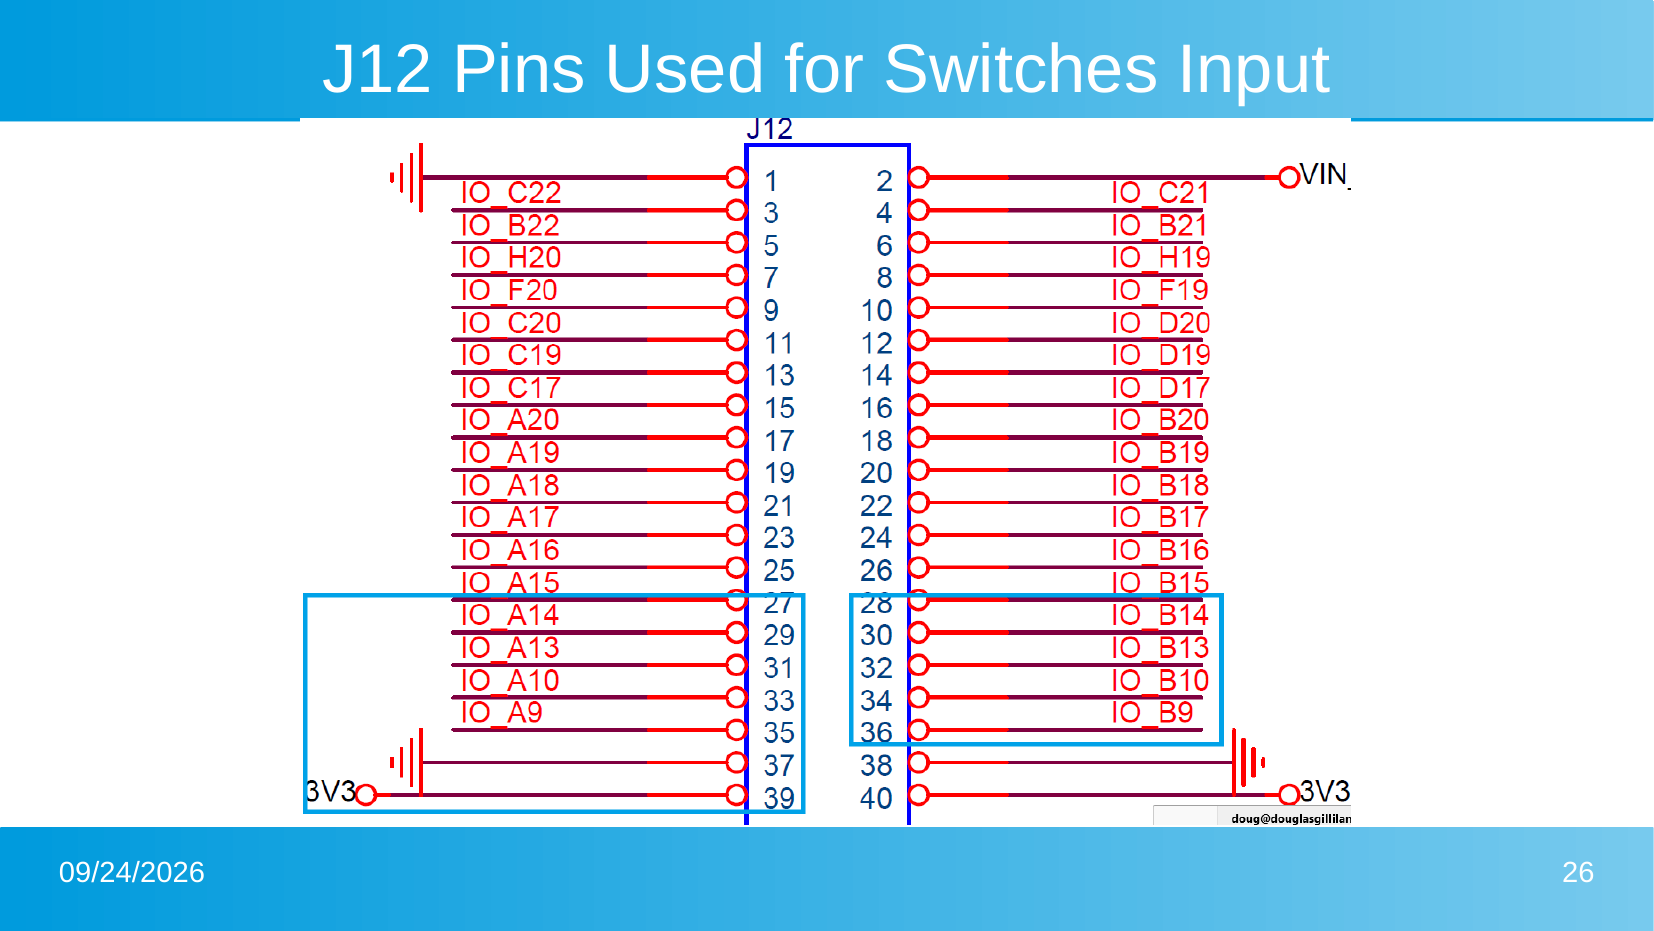

# J12 Pins Used for Switches Input
26